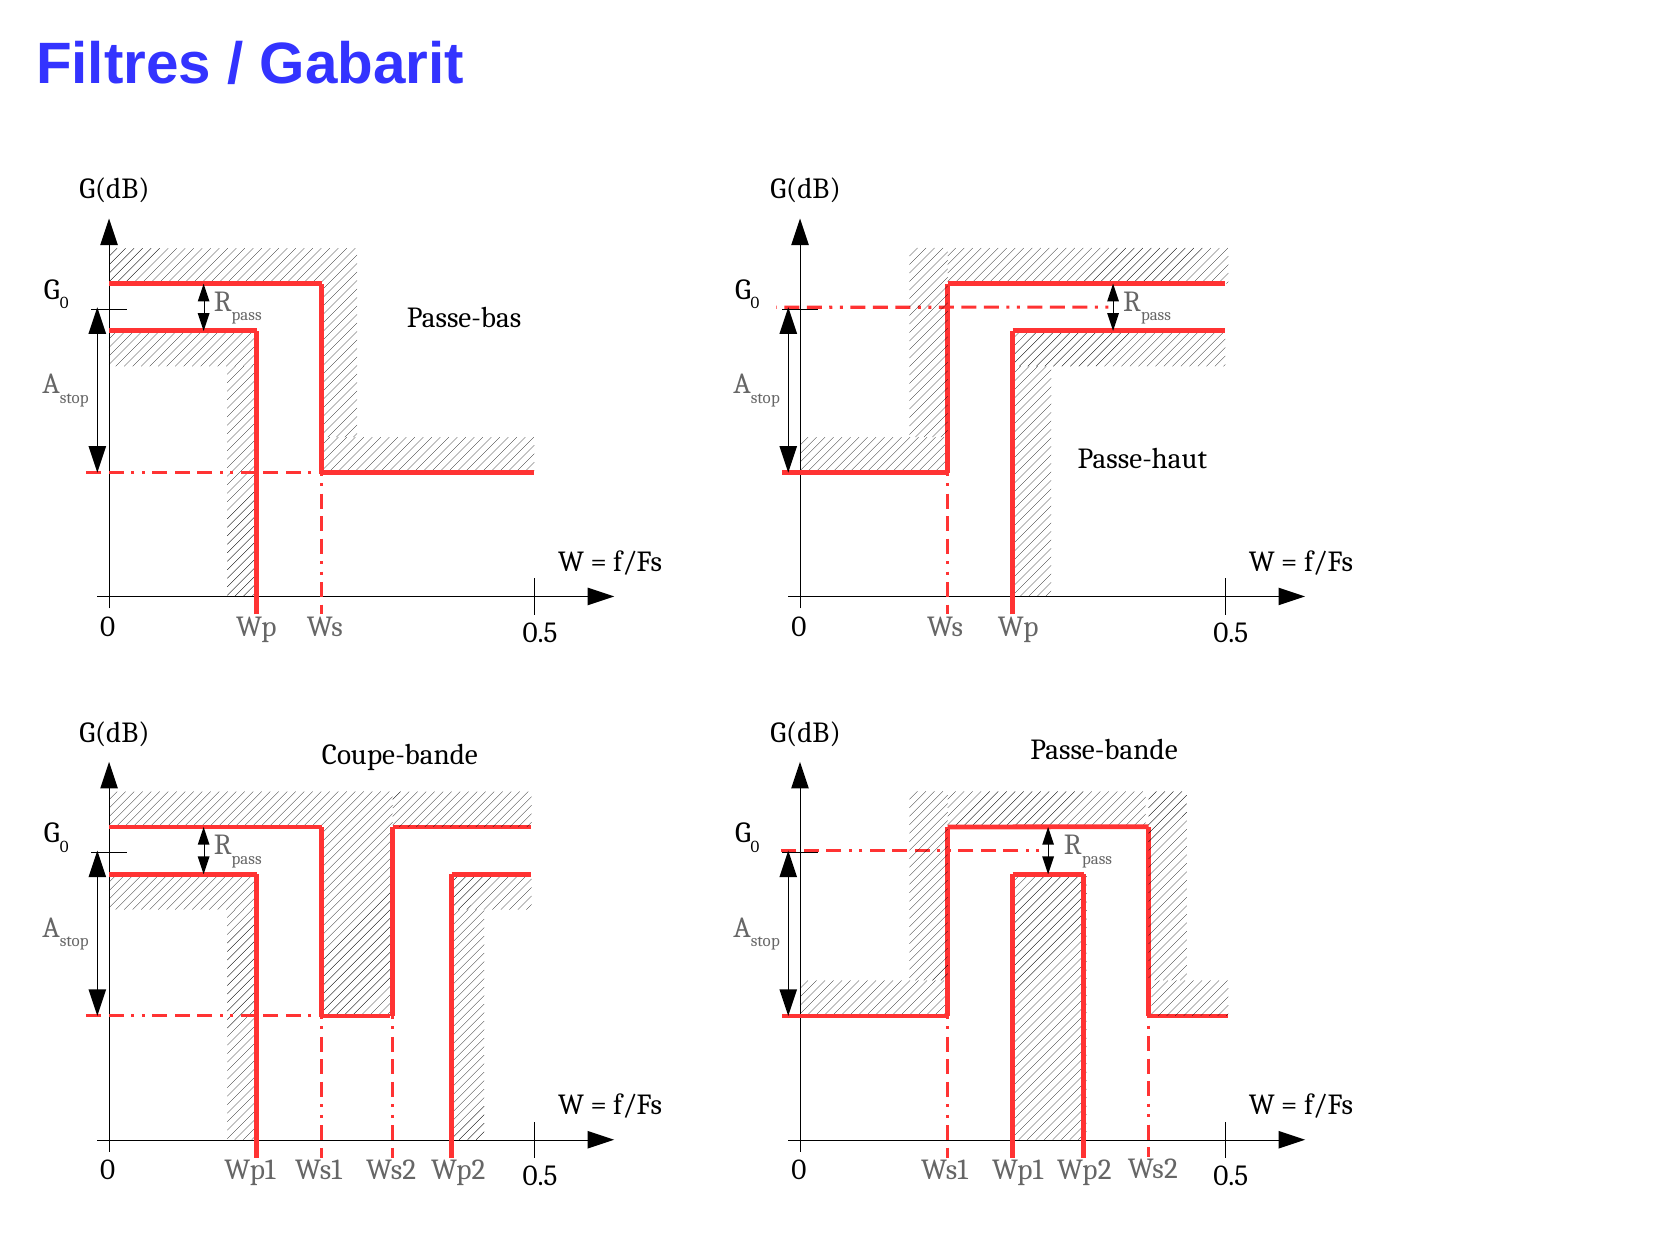

Filtres / Gabarit
G(dB)
G(dB)
G0
G0
Rpass
Rpass
Passe-bas
Astop
Astop
Passe-haut
W = f/Fs
W = f/Fs
0
Wp
0
Ws
Ws
Wp
0.5
0.5
G(dB)
G(dB)
Passe-bande
Coupe-bande
G0
G0
Rpass
Rpass
Astop
Astop
W = f/Fs
W = f/Fs
Ws2
0
Wp1
0
Ws1
Ws1
Wp2
Wp1
Ws2
Wp2
0.5
0.5